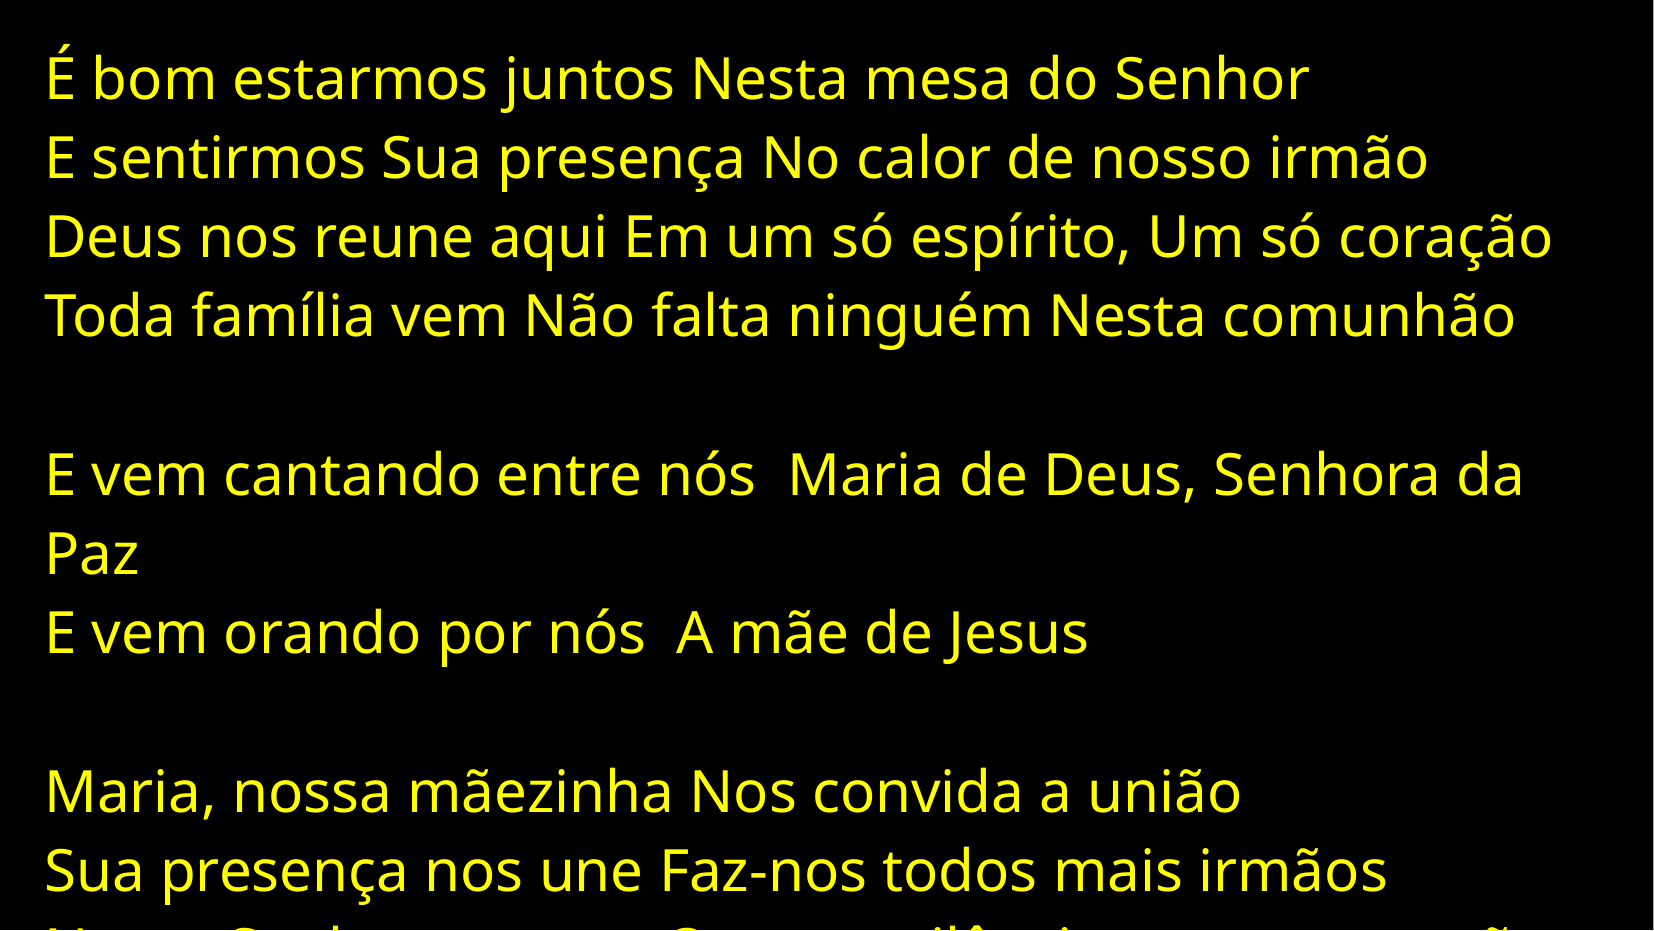

É bom estarmos juntos Nesta mesa do Senhor
E sentirmos Sua presença No calor de nosso irmão
Deus nos reune aqui Em um só espírito, Um só coração
Toda família vem Não falta ninguém Nesta comunhão
E vem cantando entre nós Maria de Deus, Senhora da Paz
E vem orando por nós A mãe de Jesus
Maria, nossa mãezinha Nos convida a união
Sua presença nos une Faz-nos todos mais irmãos
Nossa Senhora escuta O nosso silêncio, a nossa oração
E apresenta ao Filho Que se dá no vinho Que se dá no pão